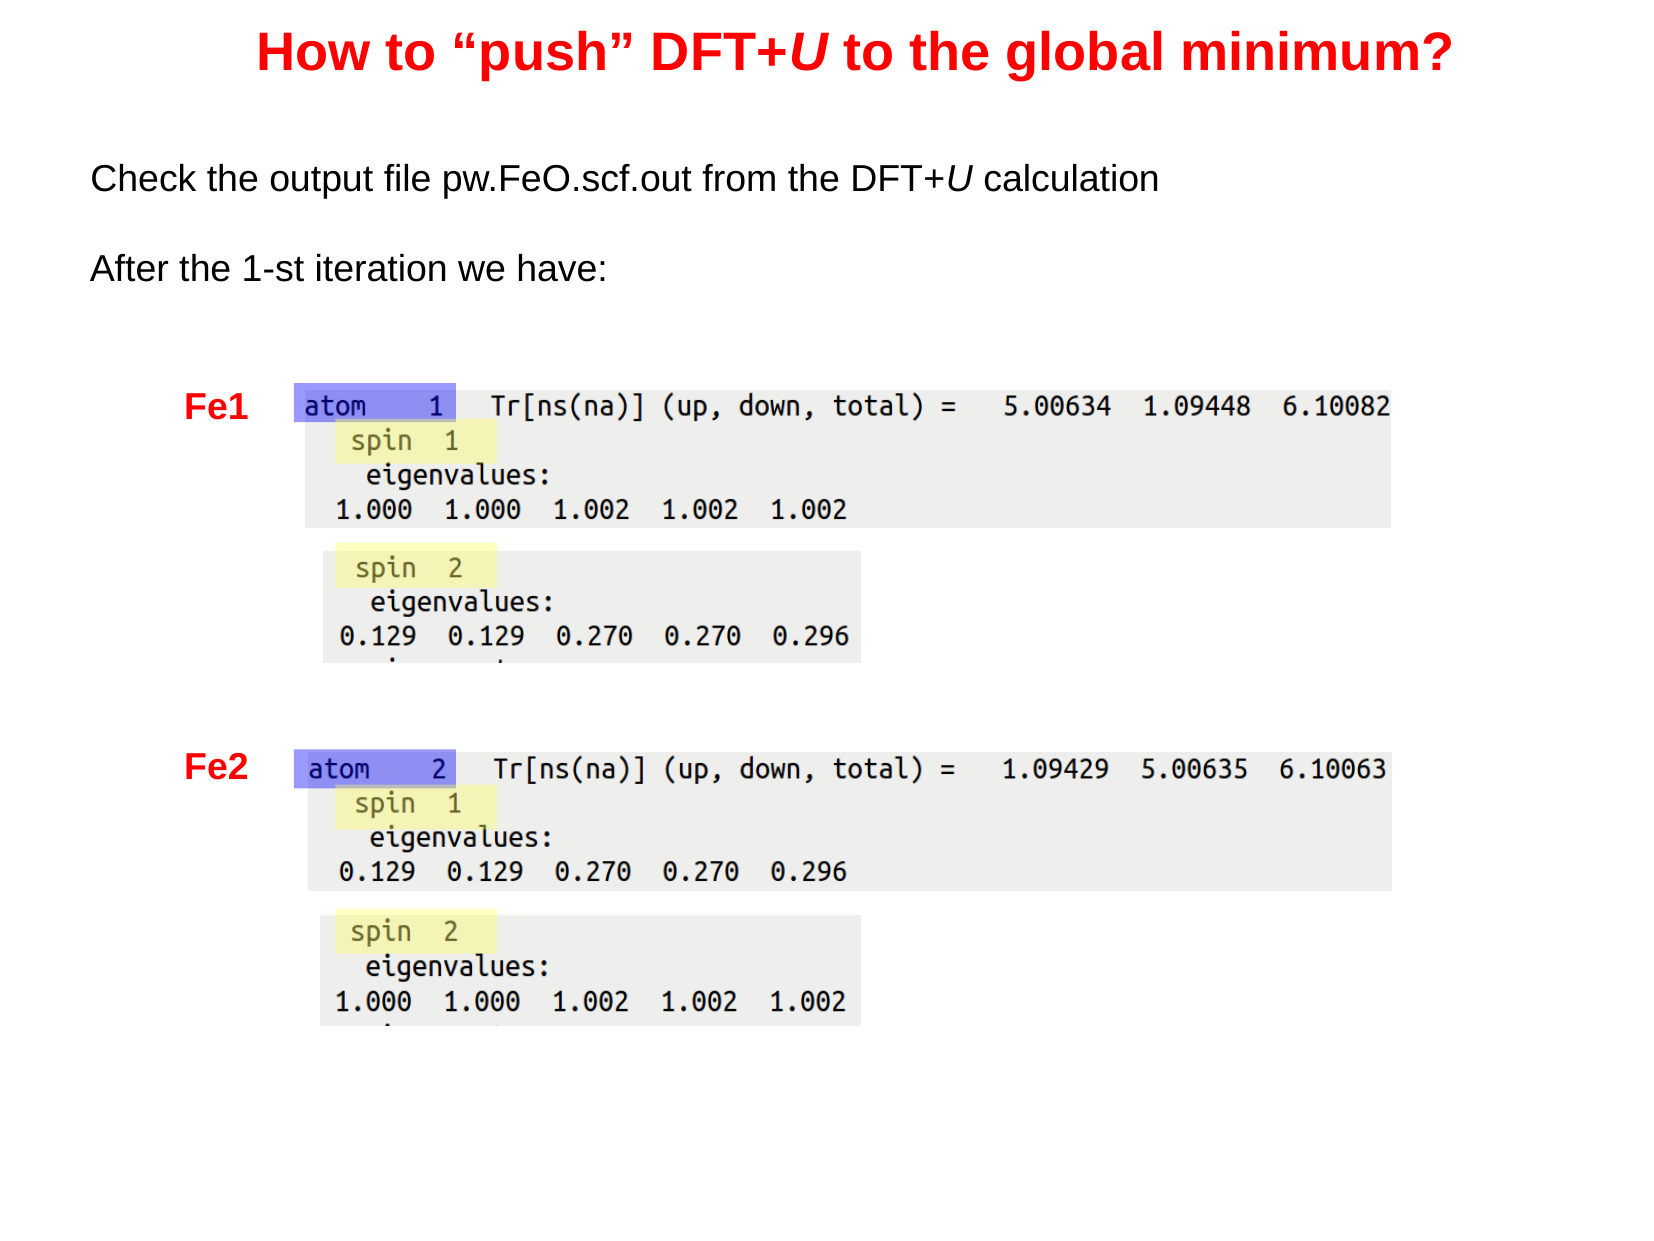

# How to “push” DFT+U to the global minimum?
Check the output file pw.FeO.scf.out from the DFT+U calculation
After the 1-st iteration we have:
Fe1
Fe2